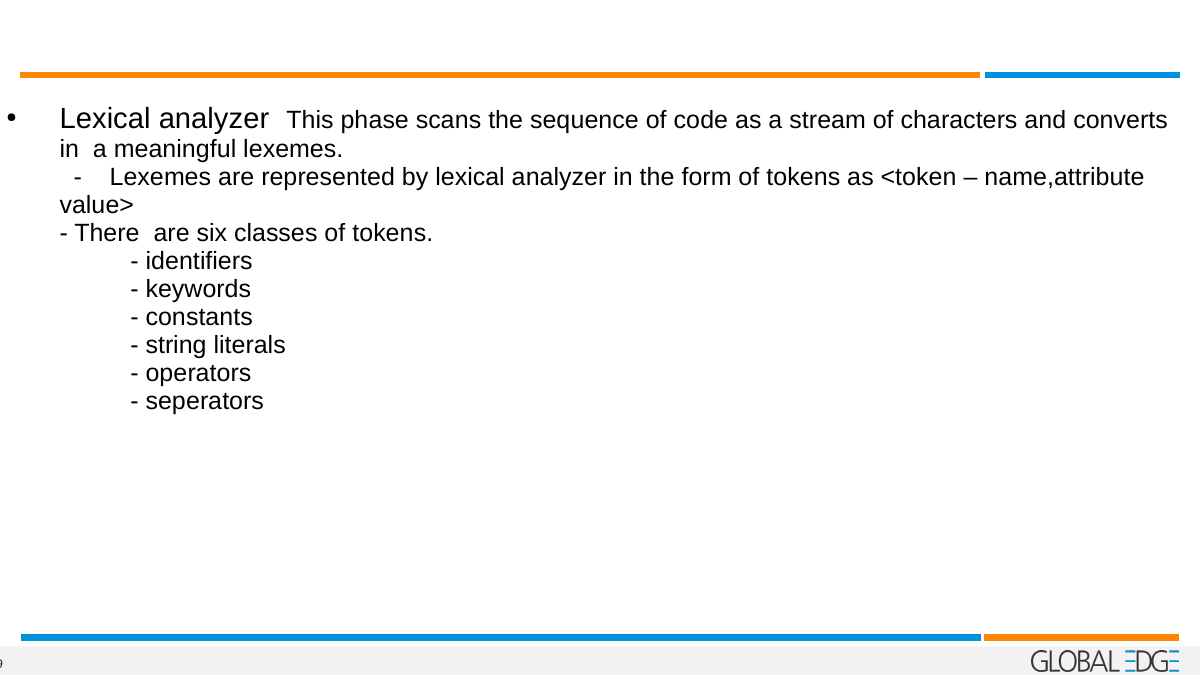

#
Lexical analyzer This phase scans the sequence of code as a stream of characters and converts in a meaningful lexemes.
 - Lexemes are represented by lexical analyzer in the form of tokens as <token – name,attribute value>
- There are six classes of tokens.
- identifiers
- keywords
- constants
- string literals
- operators
- seperators